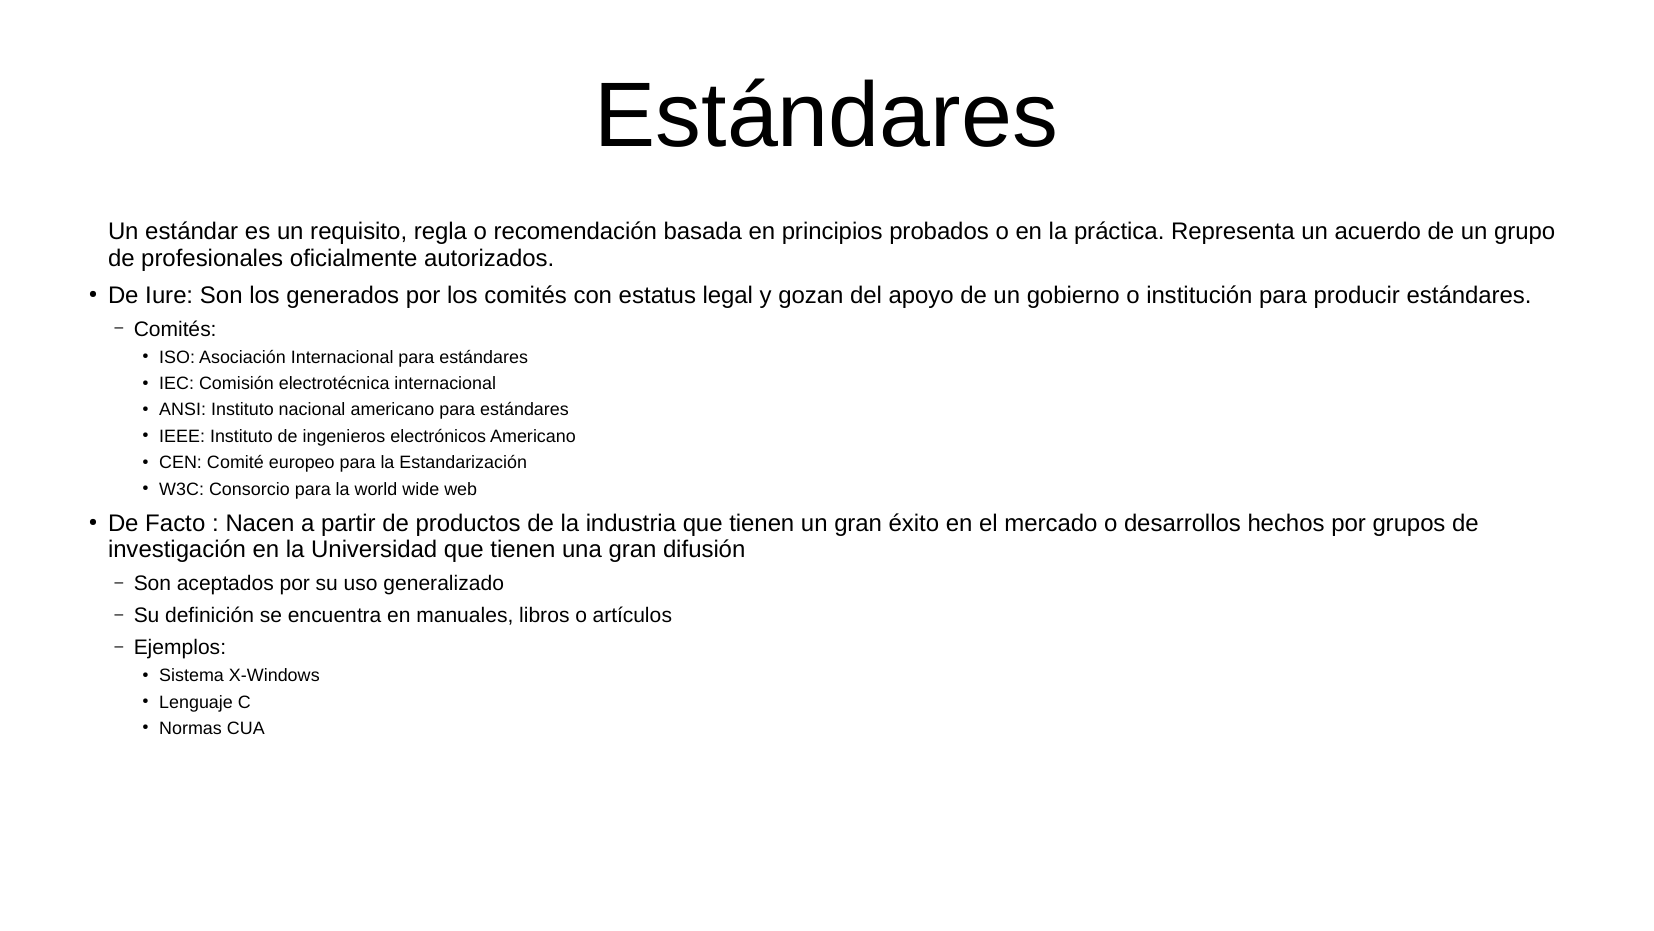

# Estándares
Un estándar es un requisito, regla o recomendación basada en principios probados o en la práctica. Representa un acuerdo de un grupo de profesionales oficialmente autorizados.
De Iure: Son los generados por los comités con estatus legal y gozan del apoyo de un gobierno o institución para producir estándares.
Comités:
ISO: Asociación Internacional para estándares
IEC: Comisión electrotécnica internacional
ANSI: Instituto nacional americano para estándares
IEEE: Instituto de ingenieros electrónicos Americano
CEN: Comité europeo para la Estandarización
W3C: Consorcio para la world wide web
De Facto : Nacen a partir de productos de la industria que tienen un gran éxito en el mercado o desarrollos hechos por grupos de investigación en la Universidad que tienen una gran difusión
Son aceptados por su uso generalizado
Su definición se encuentra en manuales, libros o artículos
Ejemplos:
Sistema X-Windows
Lenguaje C
Normas CUA